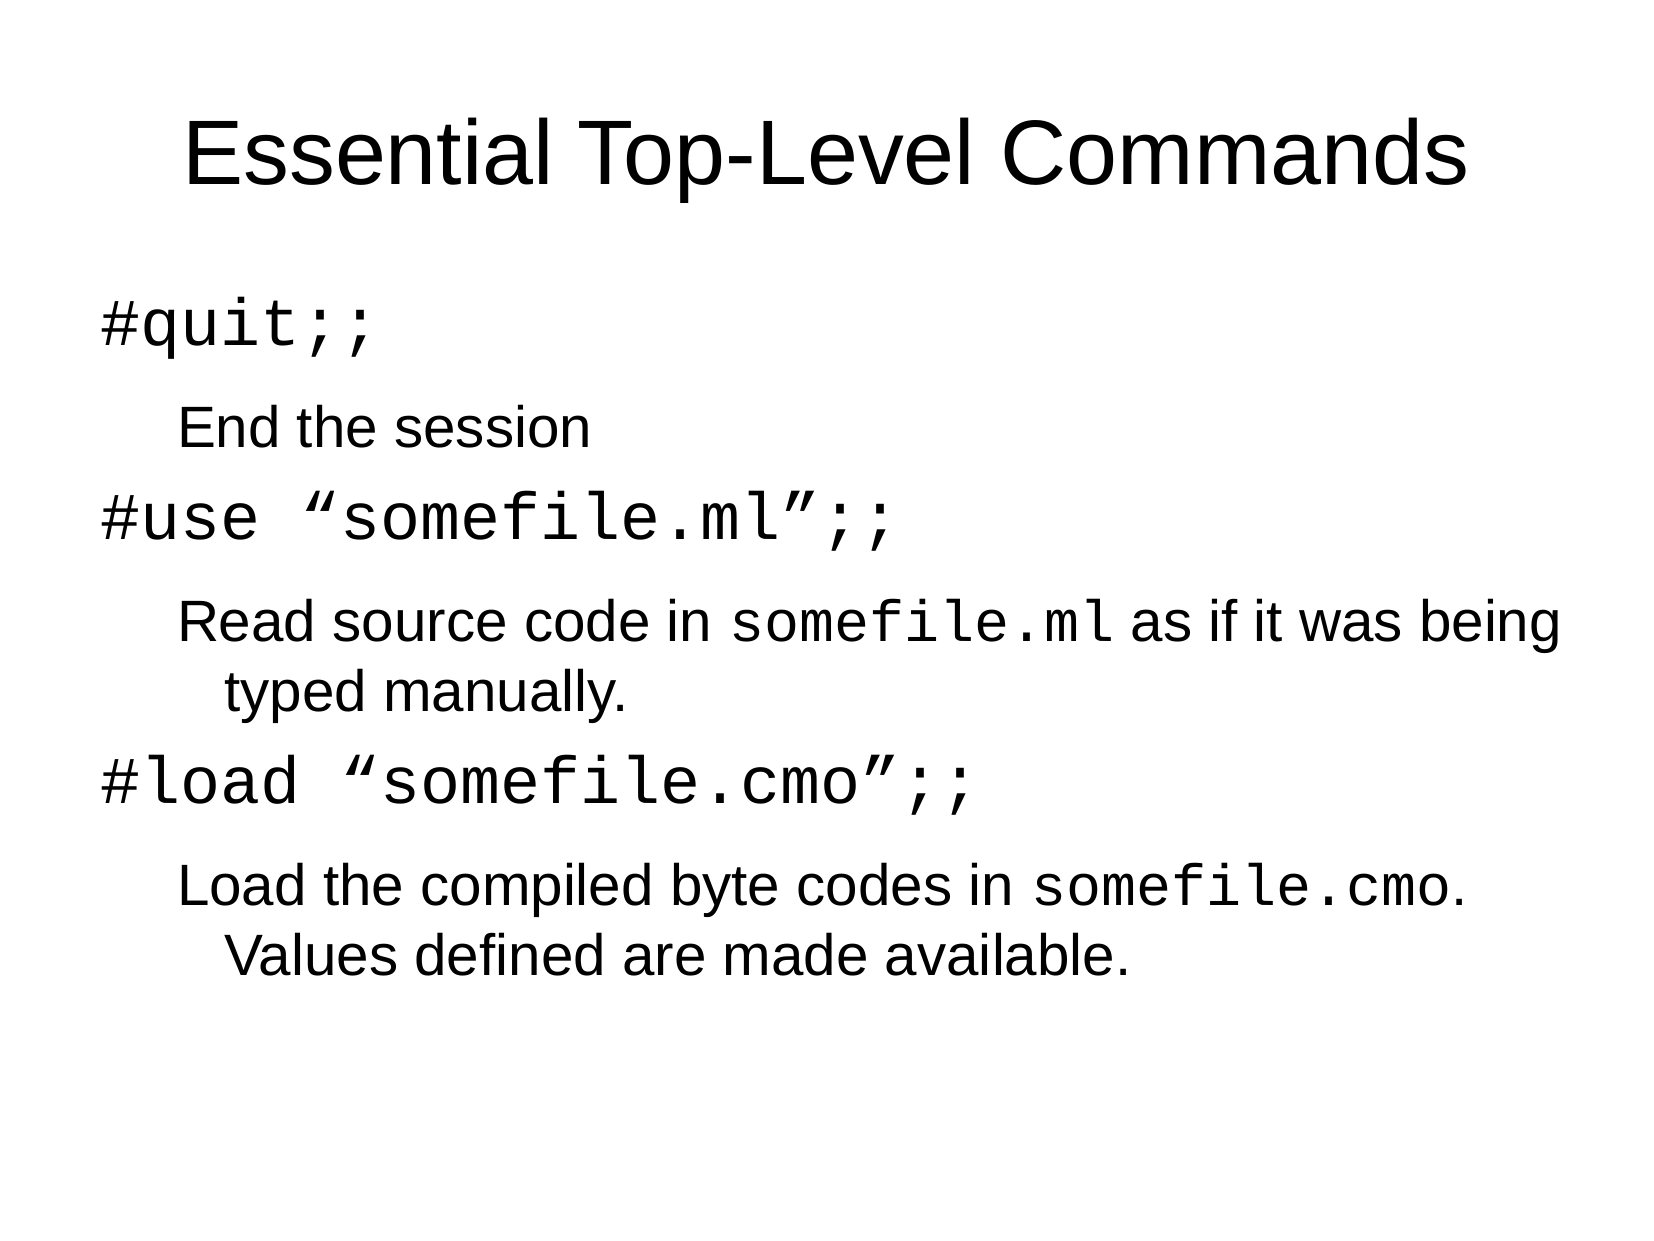

# Essential Top-Level Commands
#quit;;
End the session
#use “somefile.ml”;;
Read source code in somefile.ml as if it was being typed manually.
#load “somefile.cmo”;;
Load the compiled byte codes in somefile.cmo. Values defined are made available.